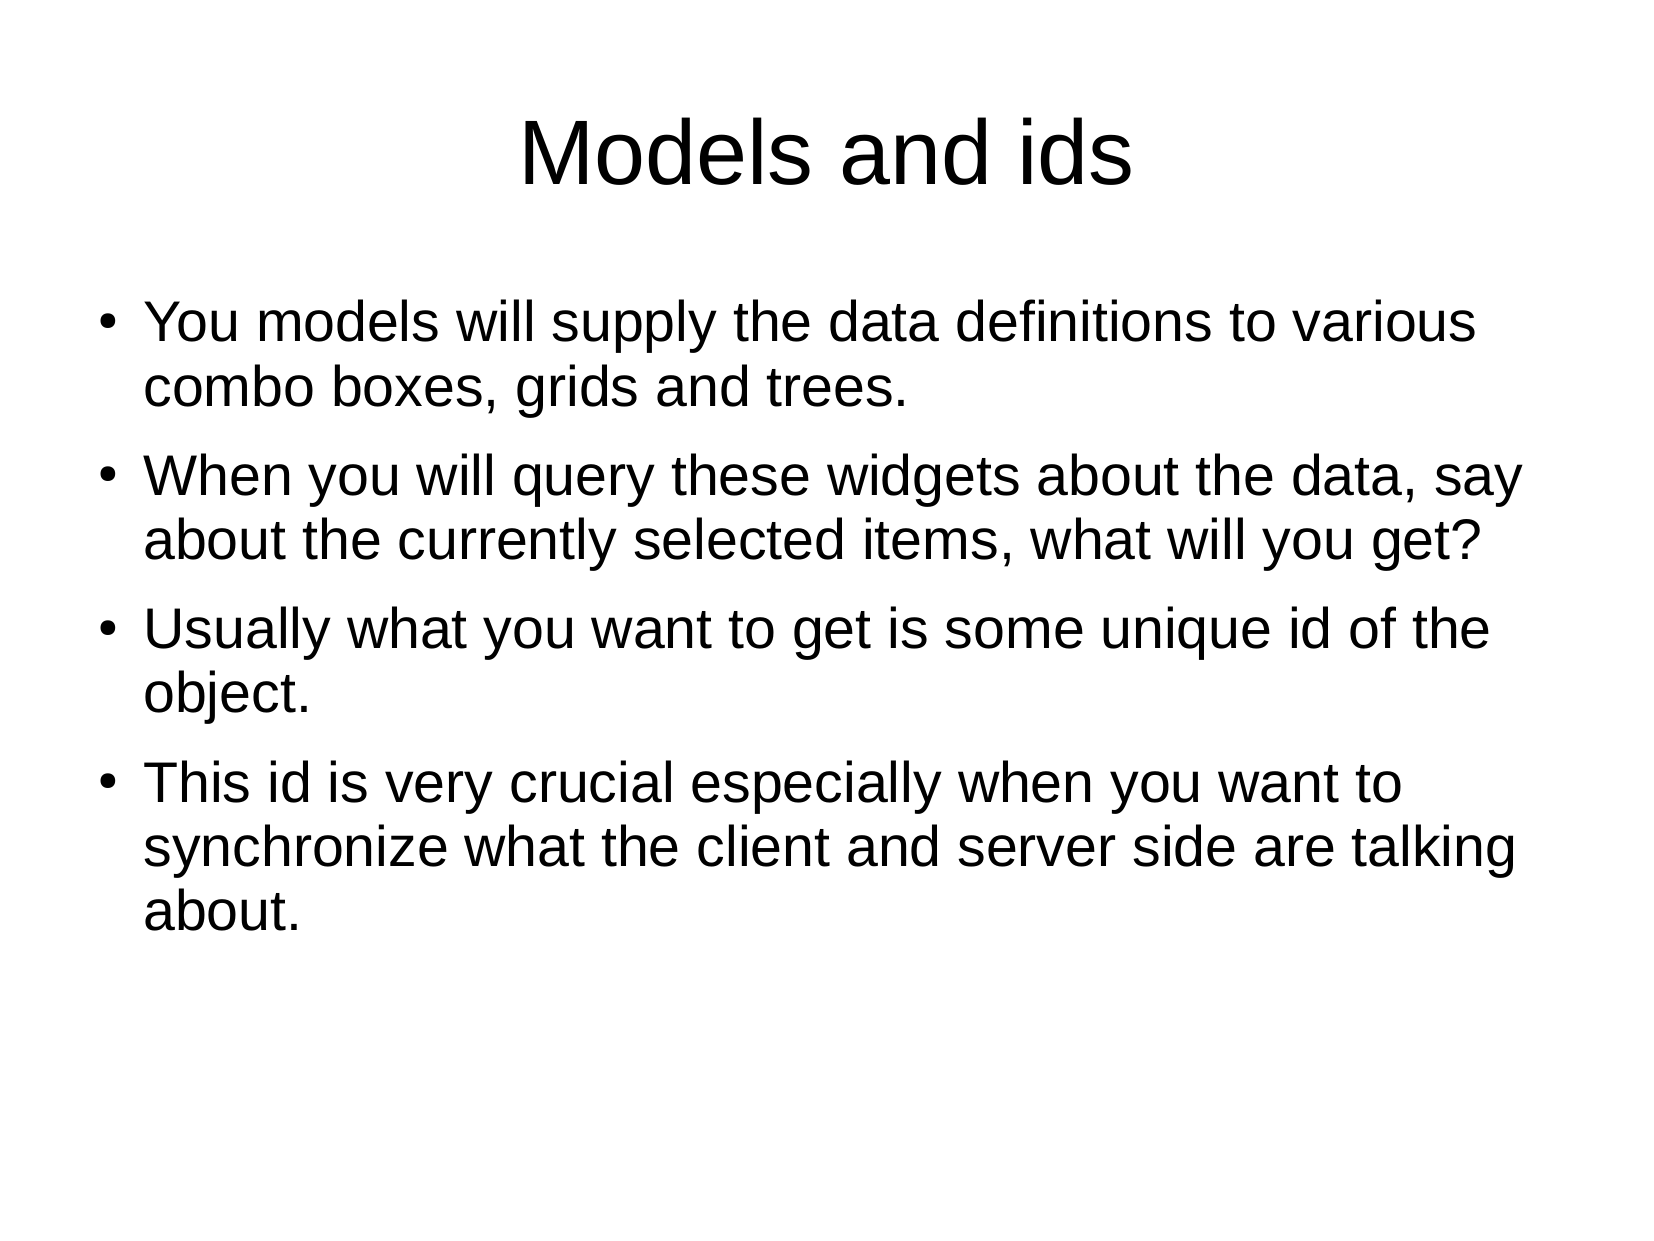

# Models and ids
You models will supply the data definitions to various combo boxes, grids and trees.
When you will query these widgets about the data, say about the currently selected items, what will you get?
Usually what you want to get is some unique id of the object.
This id is very crucial especially when you want to synchronize what the client and server side are talking about.